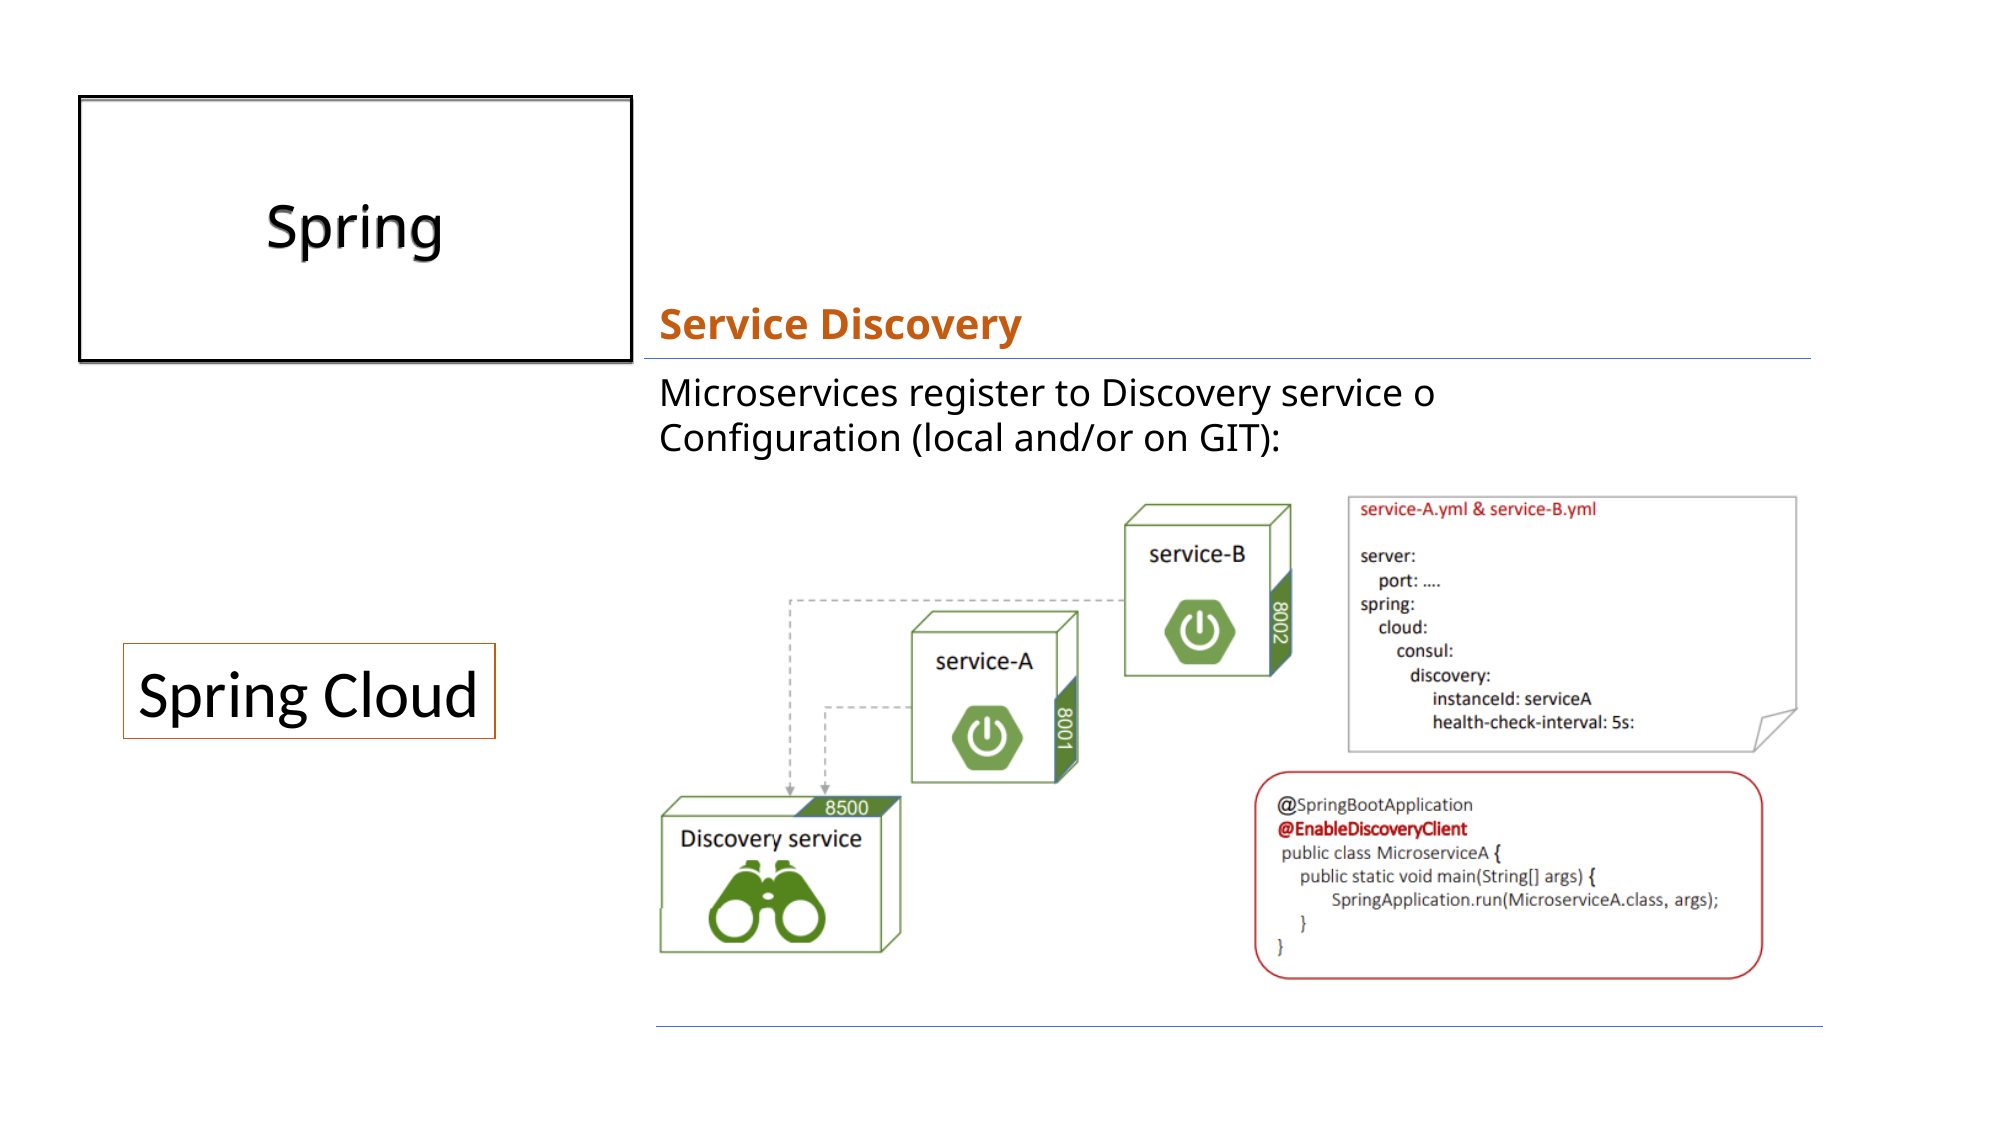

# Spring
Service Discovery
Microservices register to Discovery service o Configuration (local and/or on GIT):
Spring Cloud